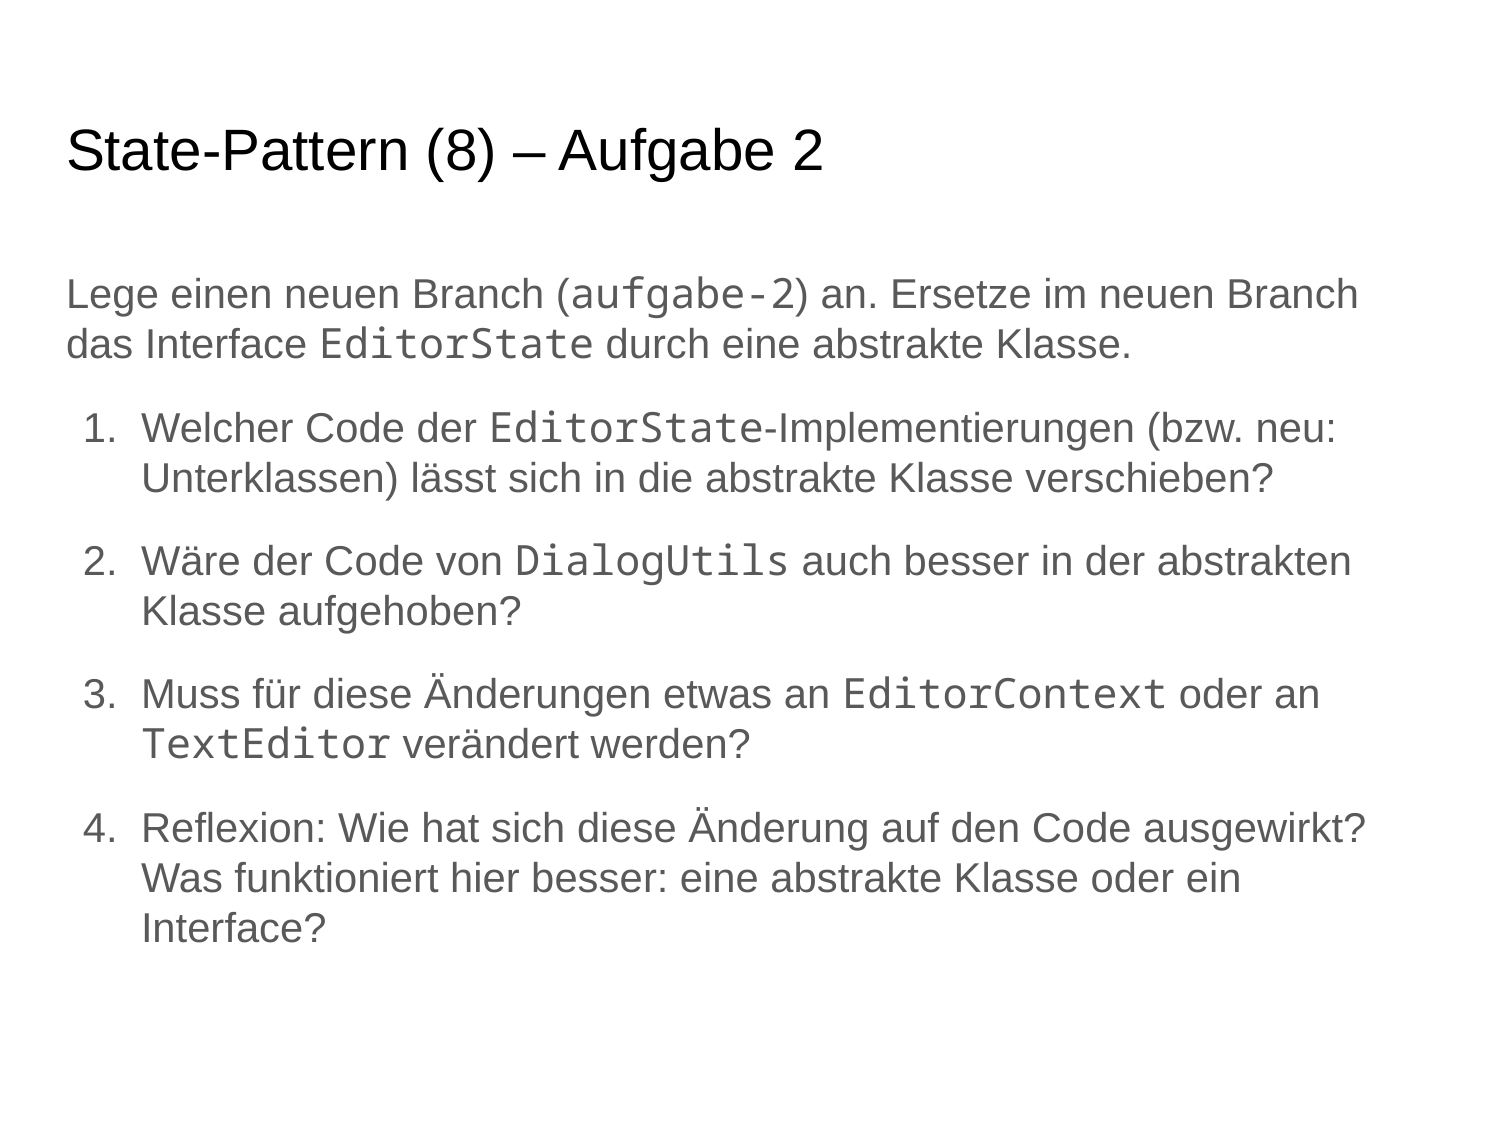

# State-Pattern (8) ‒ Aufgabe 2
Lege einen neuen Branch (aufgabe-2) an. Ersetze im neuen Branch das Interface EditorState durch eine abstrakte Klasse.
Welcher Code der EditorState-Implementierungen (bzw. neu: Unterklassen) lässt sich in die abstrakte Klasse verschieben?
Wäre der Code von DialogUtils auch besser in der abstrakten Klasse aufgehoben?
Muss für diese Änderungen etwas an EditorContext oder an TextEditor verändert werden?
Reflexion: Wie hat sich diese Änderung auf den Code ausgewirkt? Was funktioniert hier besser: eine abstrakte Klasse oder ein Interface?